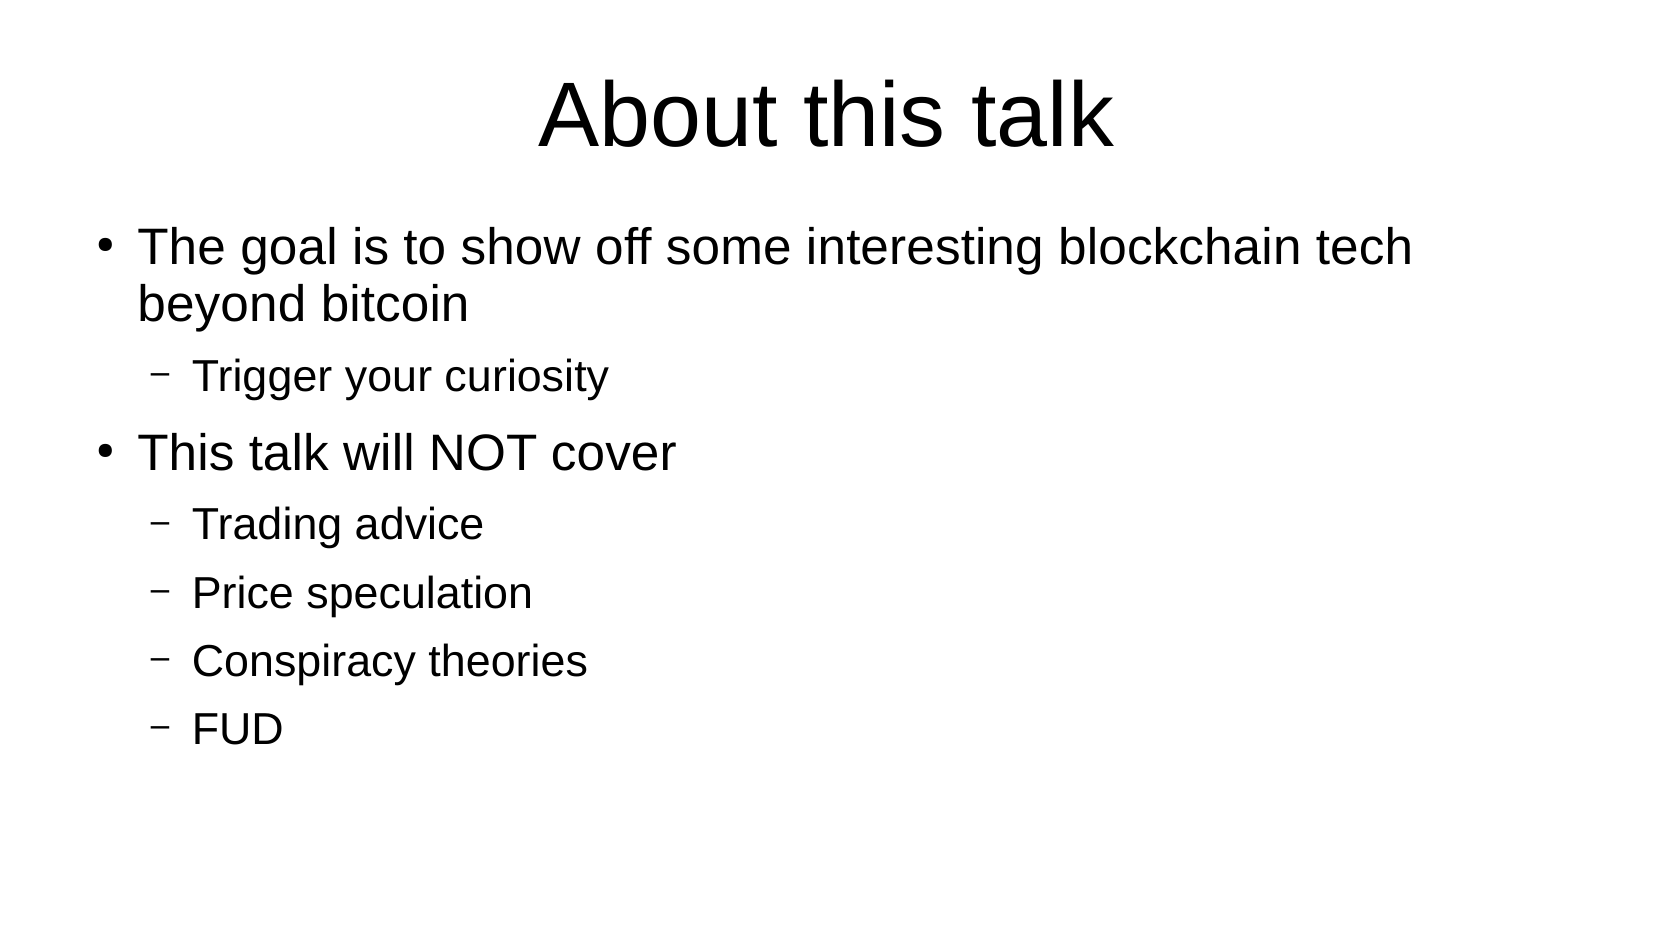

# About this talk
The goal is to show off some interesting blockchain tech beyond bitcoin
Trigger your curiosity
This talk will NOT cover
Trading advice
Price speculation
Conspiracy theories
FUD